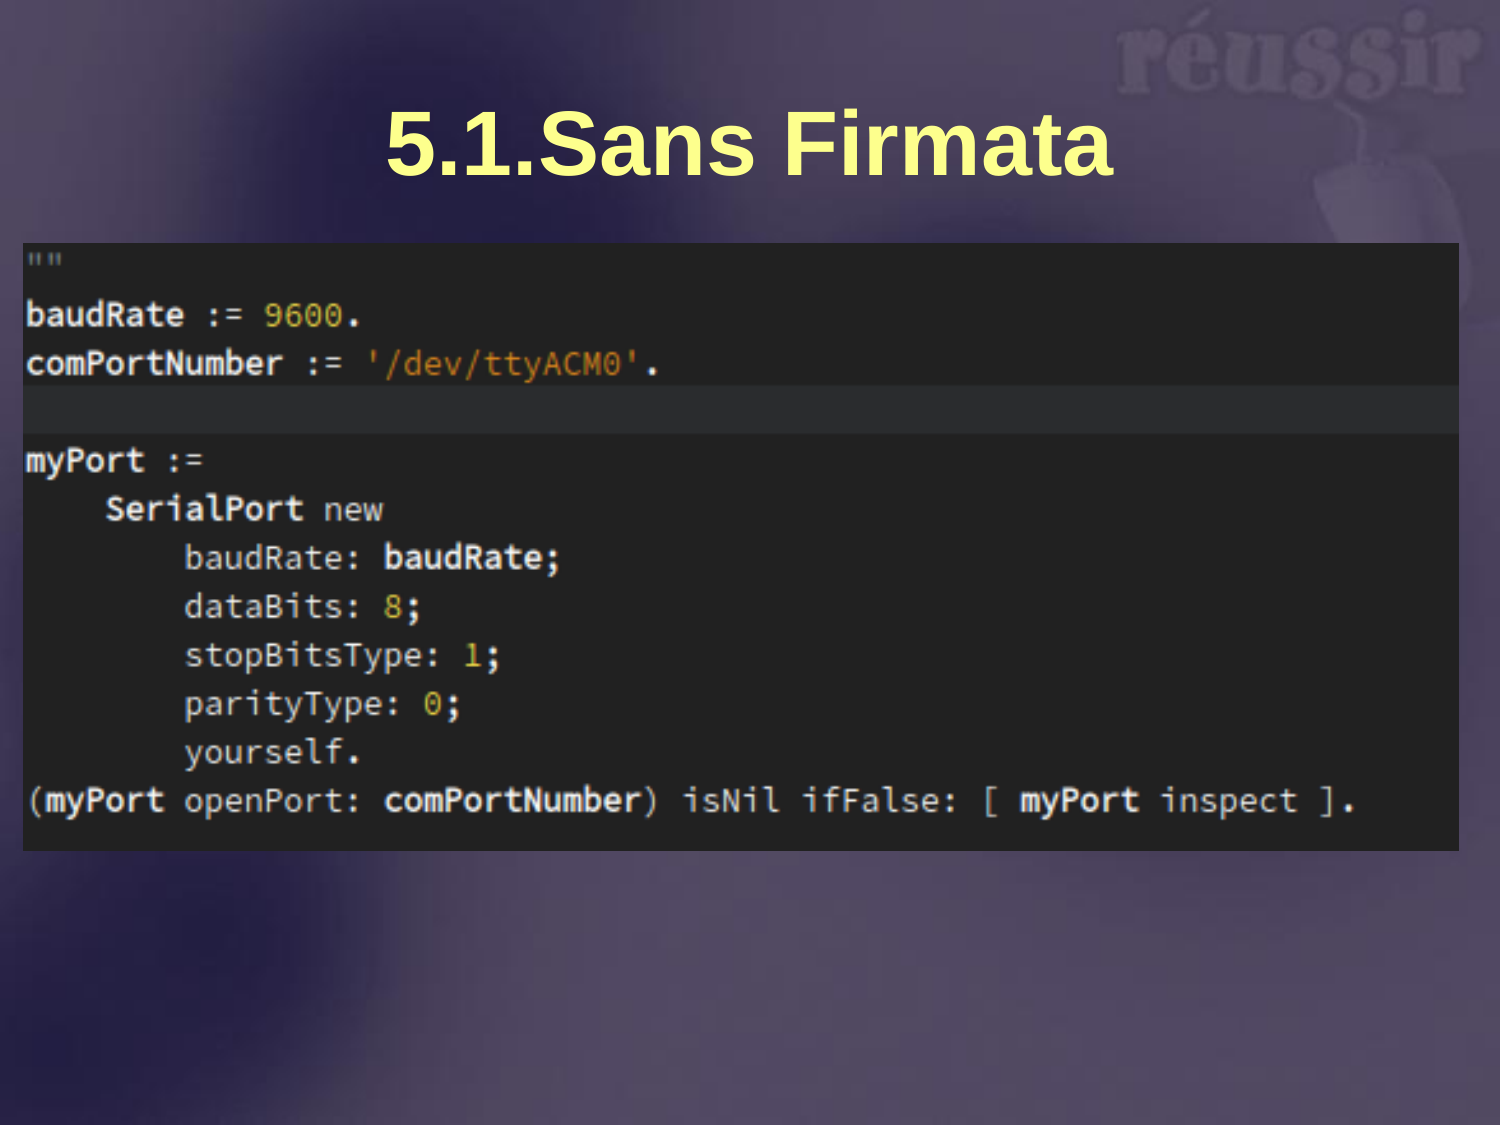

# 5.1.Sans Firmata
Une interface permettant d’ échanger les informations avec le monde extérieur.